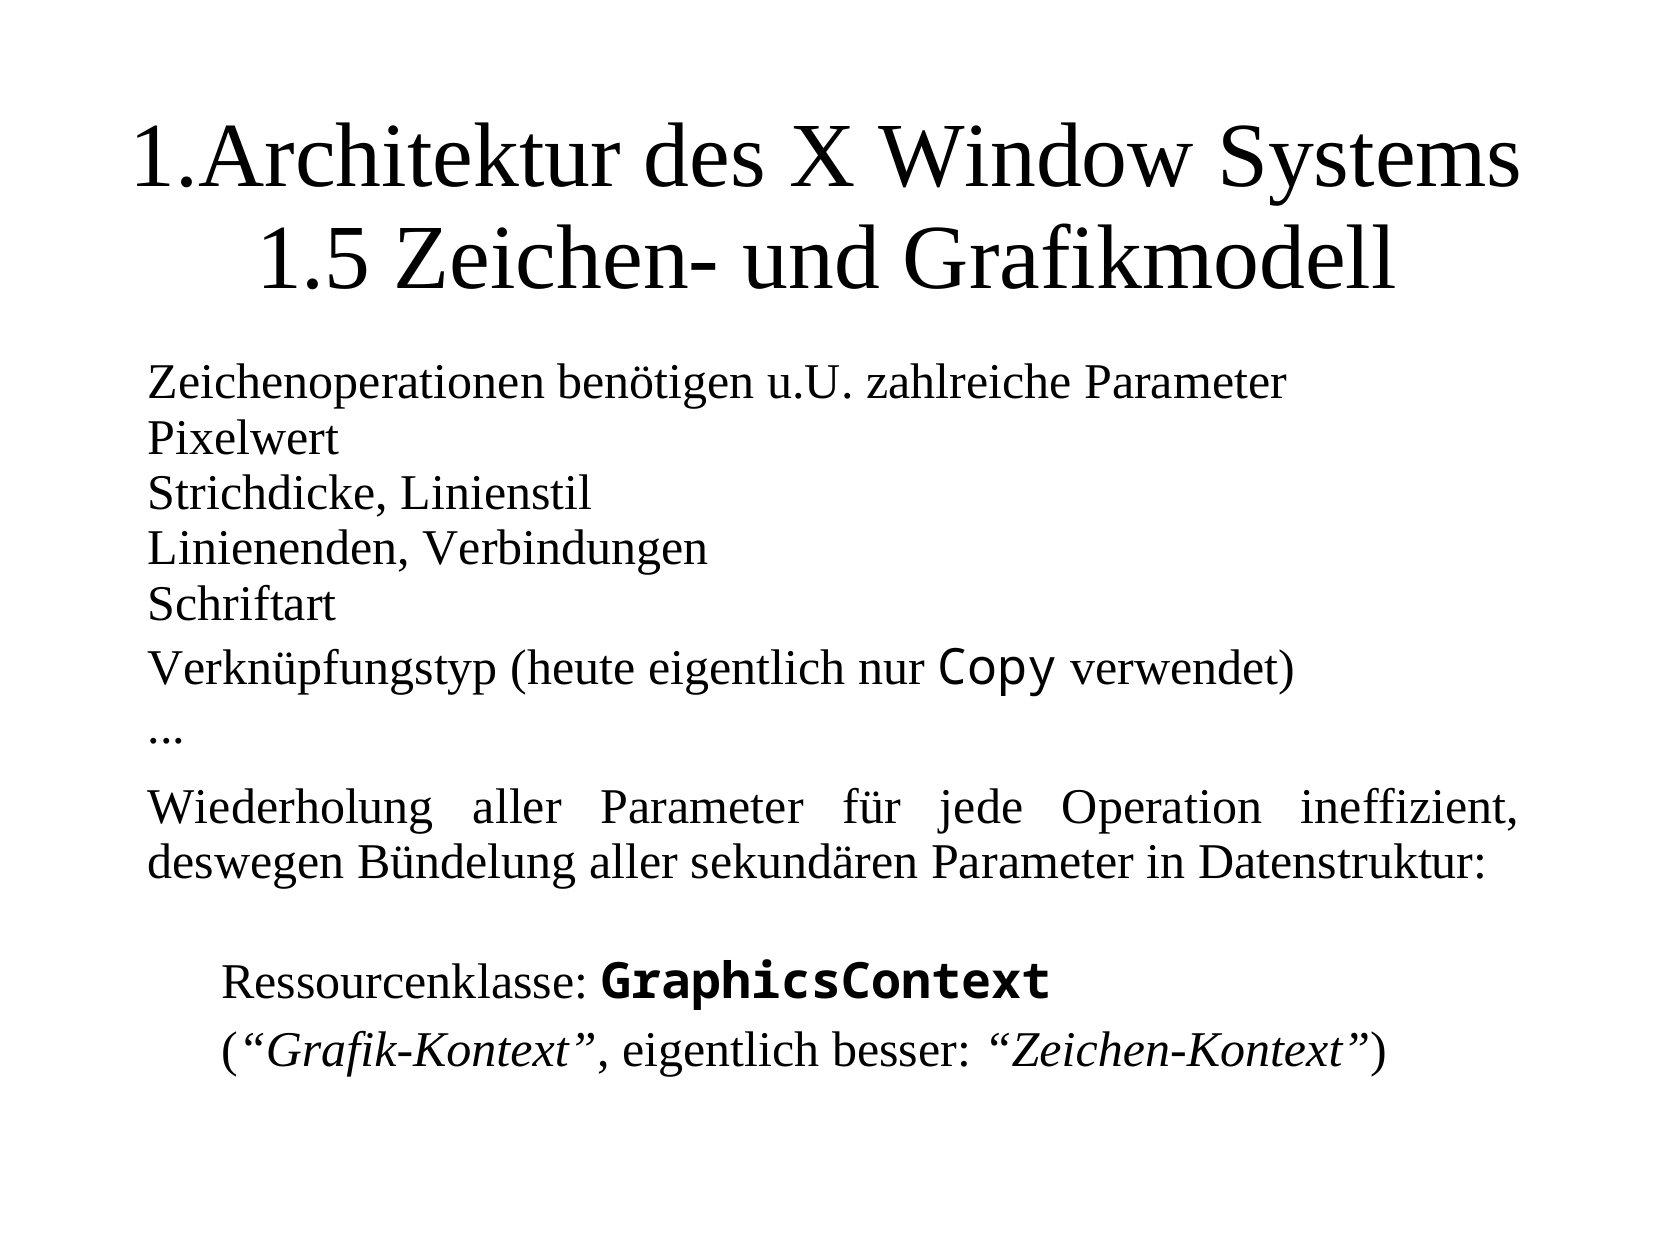

# 1.Architektur des X Window Systems 1.5 Zeichen- und Grafikmodell
Zeichenoperationen benötigen u.U. zahlreiche Parameter
Pixelwert
Strichdicke, Linienstil
Linienenden, Verbindungen
Schriftart
Verknüpfungstyp (heute eigentlich nur Copy verwendet)
...
Wiederholung aller Parameter für jede Operation ineffizient, deswegen Bündelung aller sekundären Parameter in Datenstruktur:
	Ressourcenklasse: GraphicsContext
	(“Grafik-Kontext”, eigentlich besser: “Zeichen-Kontext”)